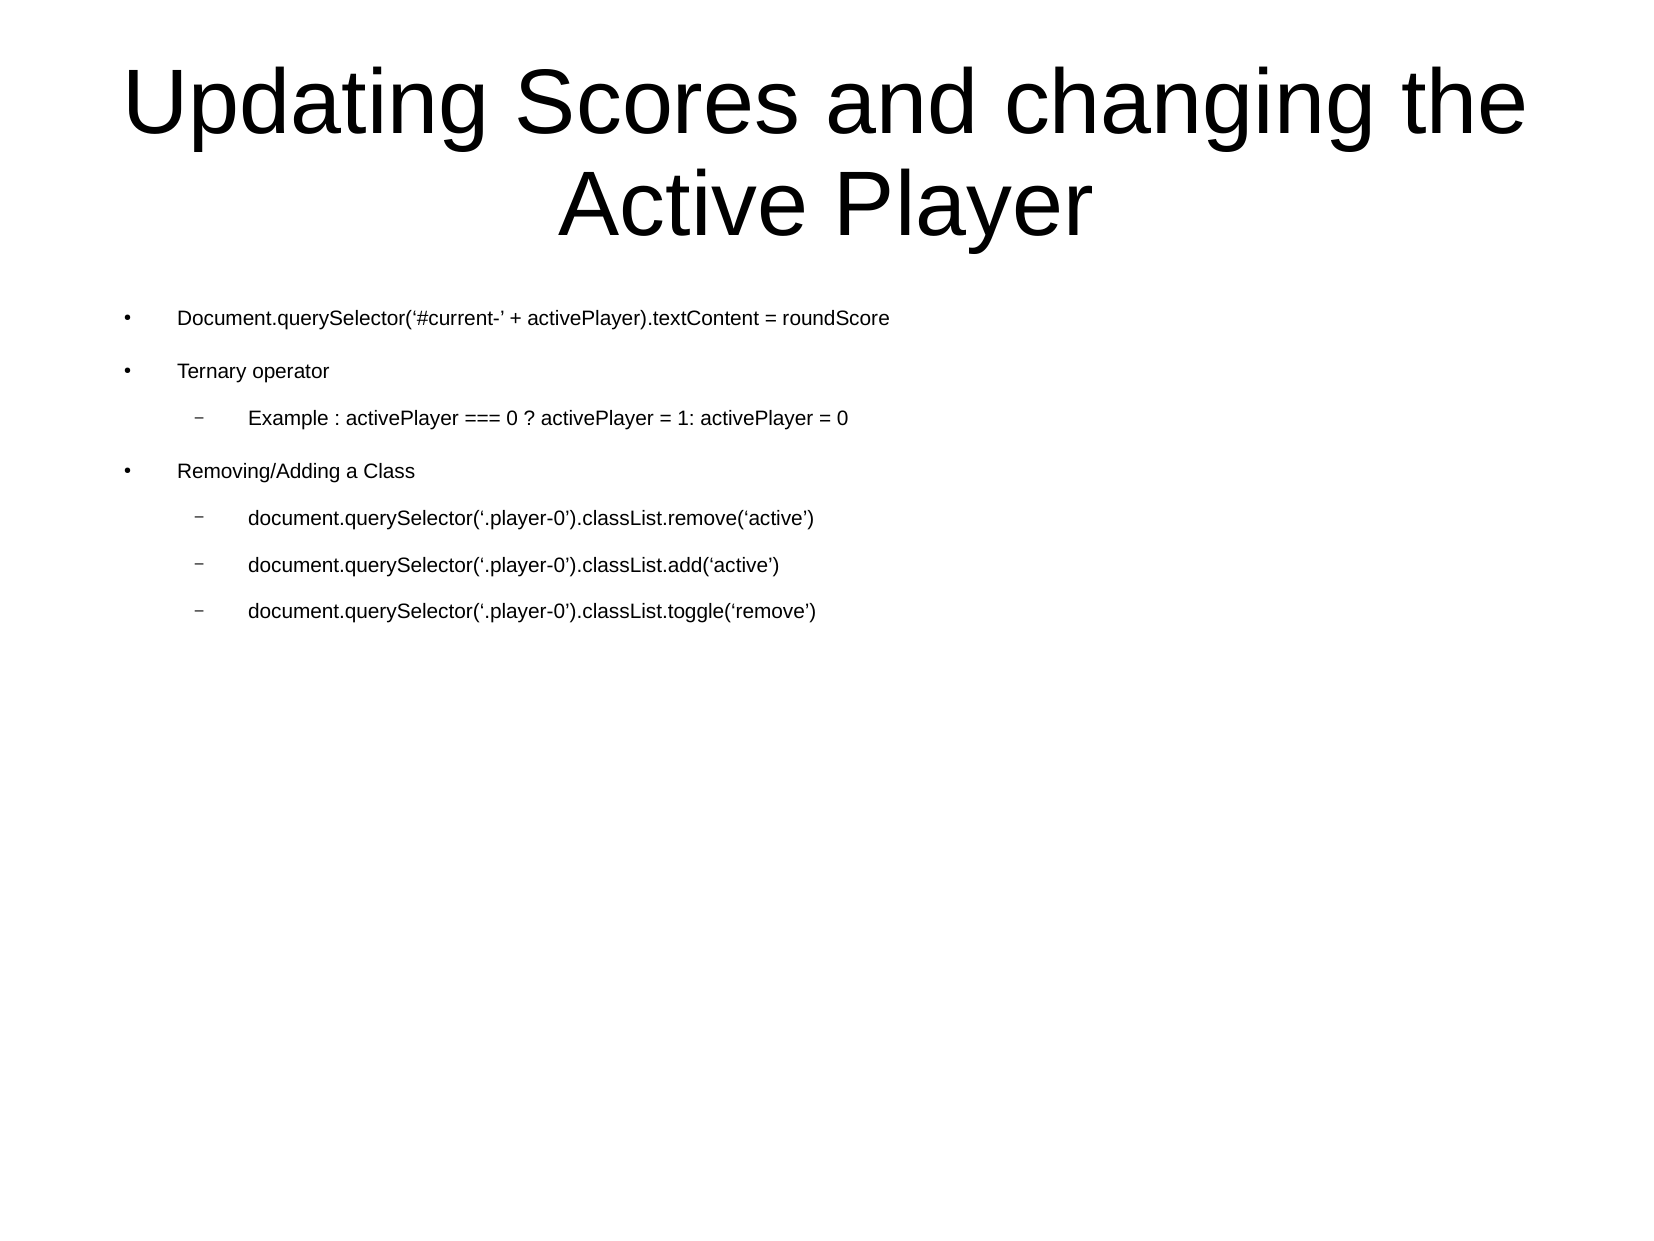

# Updating Scores and changing the Active Player
Document.querySelector(‘#current-’ + activePlayer).textContent = roundScore
Ternary operator
Example : activePlayer === 0 ? activePlayer = 1: activePlayer = 0
Removing/Adding a Class
document.querySelector(‘.player-0’).classList.remove(‘active’)
document.querySelector(‘.player-0’).classList.add(‘active’)
document.querySelector(‘.player-0’).classList.toggle(‘remove’)